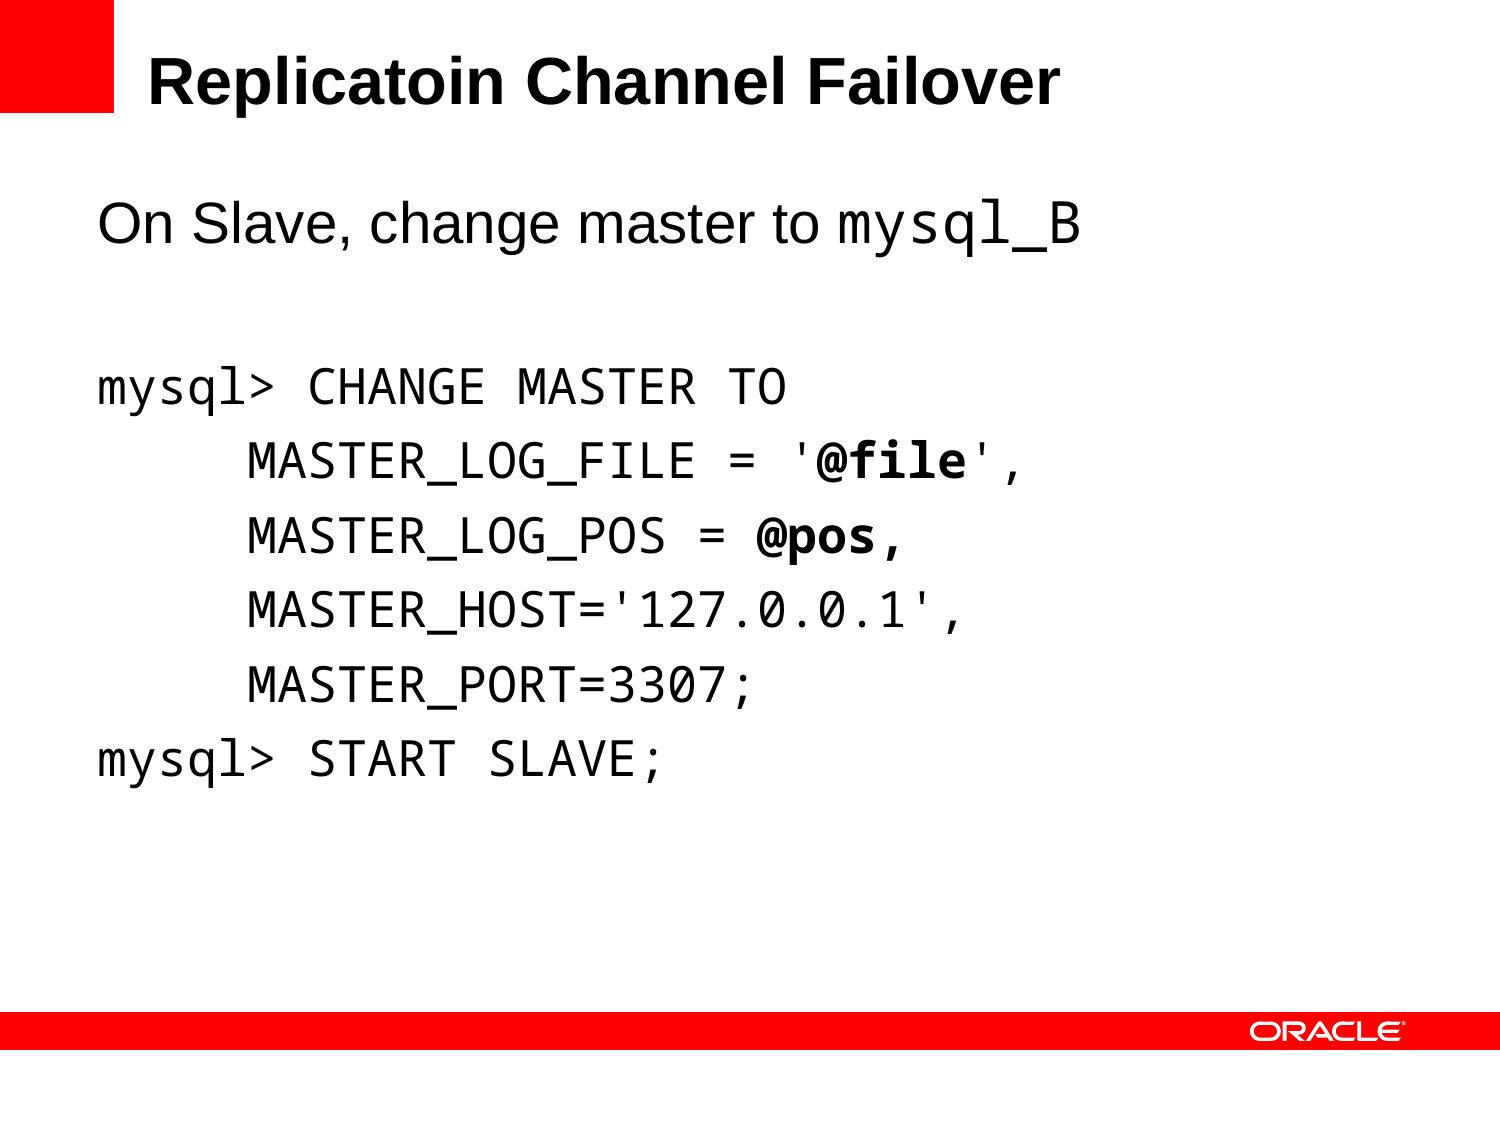

# Replicatoin Channel Failover
On Slave, change master to mysql_B
mysql> CHANGE MASTER TO
 MASTER_LOG_FILE = '@file',
 MASTER_LOG_POS = @pos,
 MASTER_HOST='127.0.0.1',
 MASTER_PORT=3307;
mysql> START SLAVE;